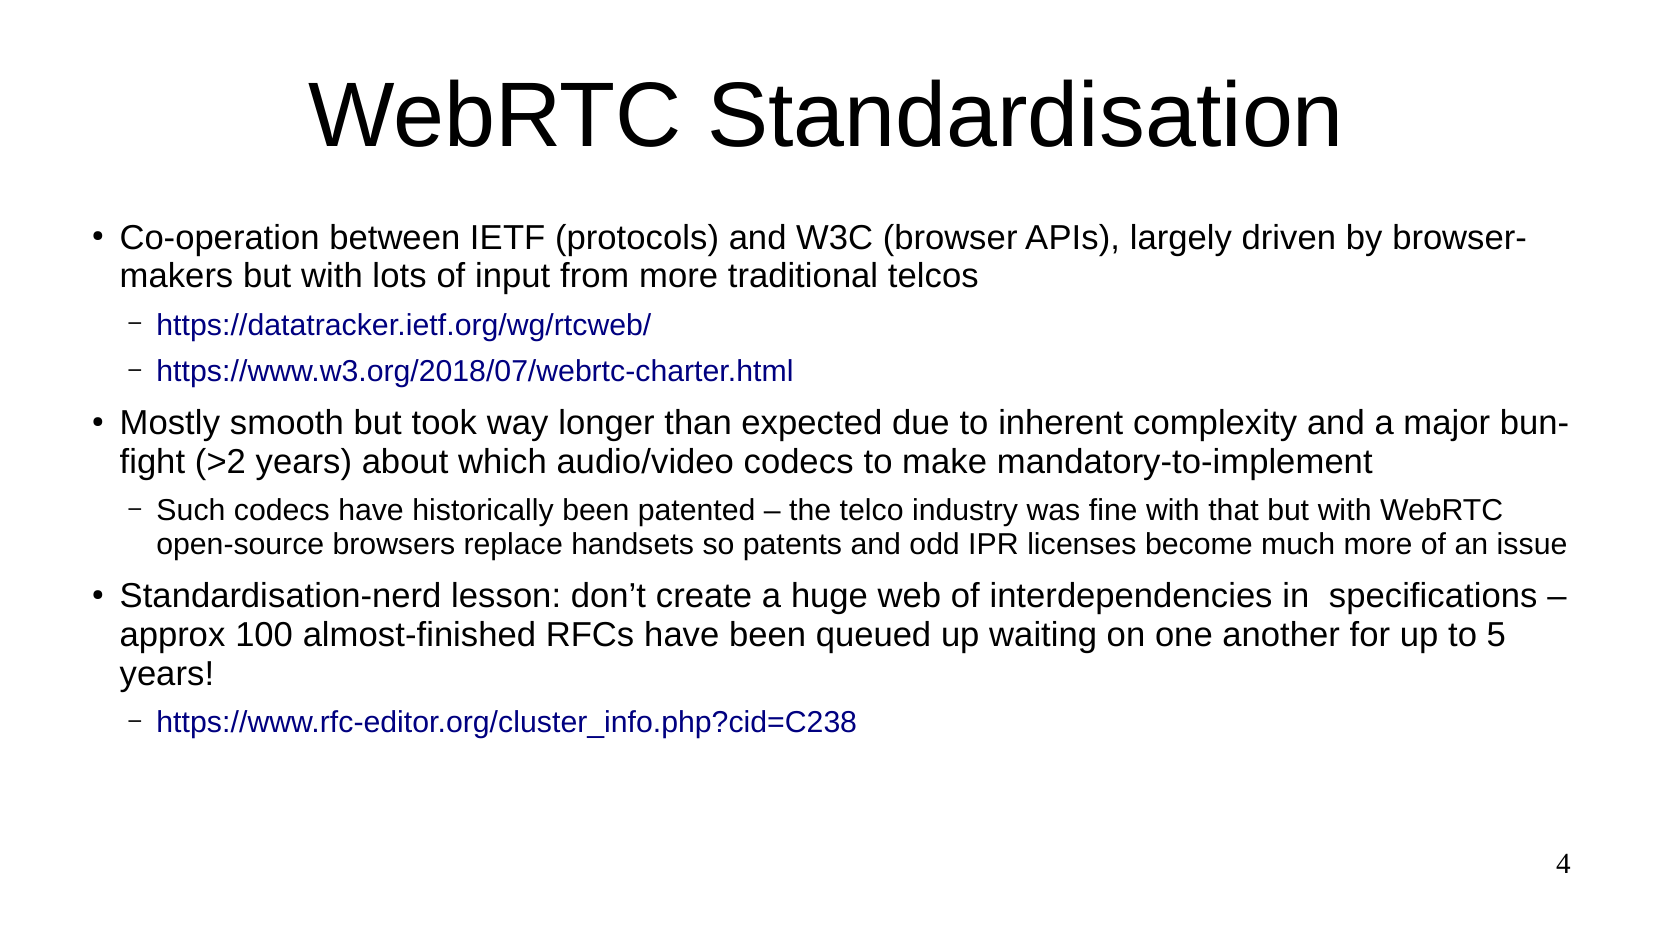

# WebRTC Standardisation
Co-operation between IETF (protocols) and W3C (browser APIs), largely driven by browser-makers but with lots of input from more traditional telcos
https://datatracker.ietf.org/wg/rtcweb/
https://www.w3.org/2018/07/webrtc-charter.html
Mostly smooth but took way longer than expected due to inherent complexity and a major bun-fight (>2 years) about which audio/video codecs to make mandatory-to-implement
Such codecs have historically been patented – the telco industry was fine with that but with WebRTC open-source browsers replace handsets so patents and odd IPR licenses become much more of an issue
Standardisation-nerd lesson: don’t create a huge web of interdependencies in specifications – approx 100 almost-finished RFCs have been queued up waiting on one another for up to 5 years!
https://www.rfc-editor.org/cluster_info.php?cid=C238
4